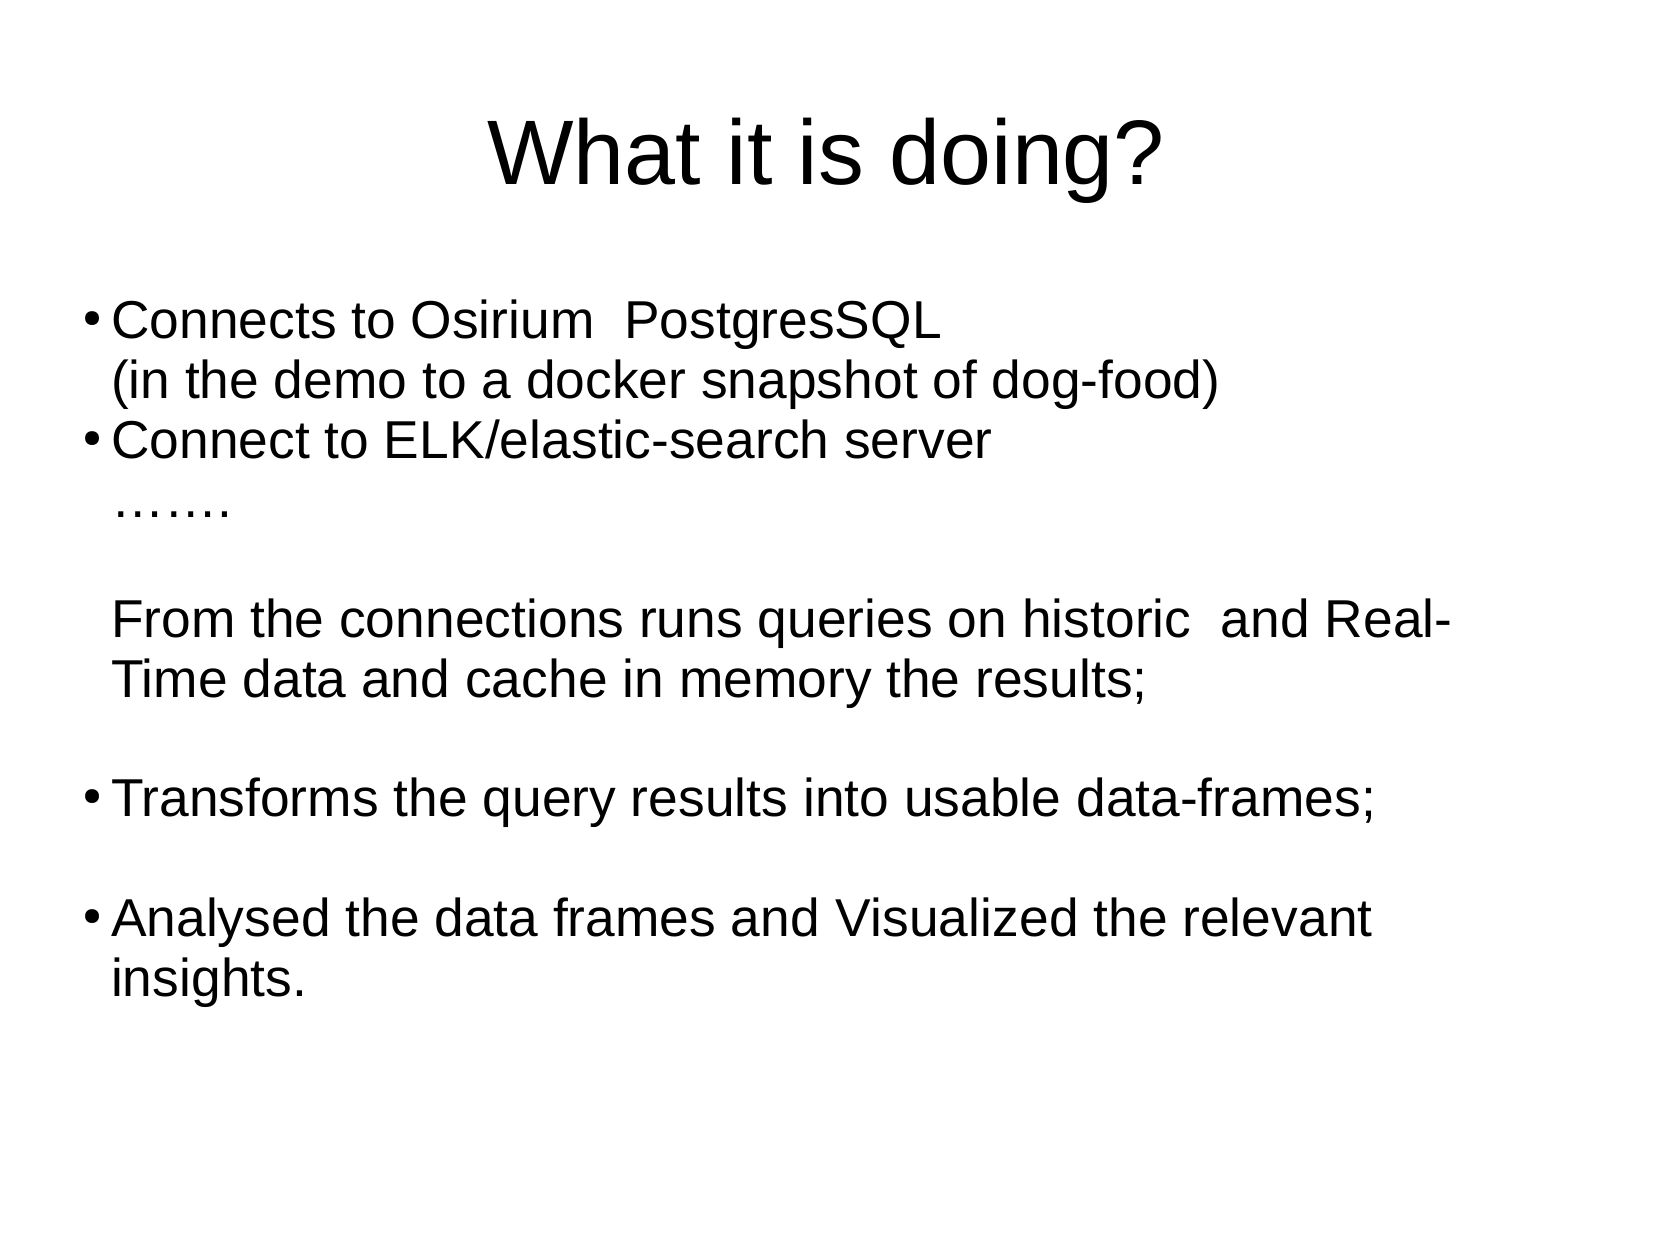

# What it is doing?
Connects to Osirium PostgresSQL
(in the demo to a docker snapshot of dog-food)
Connect to ELK/elastic-search server
…….
From the connections runs queries on historic and Real-Time data and cache in memory the results;
Transforms the query results into usable data-frames;
Analysed the data frames and Visualized the relevant insights.